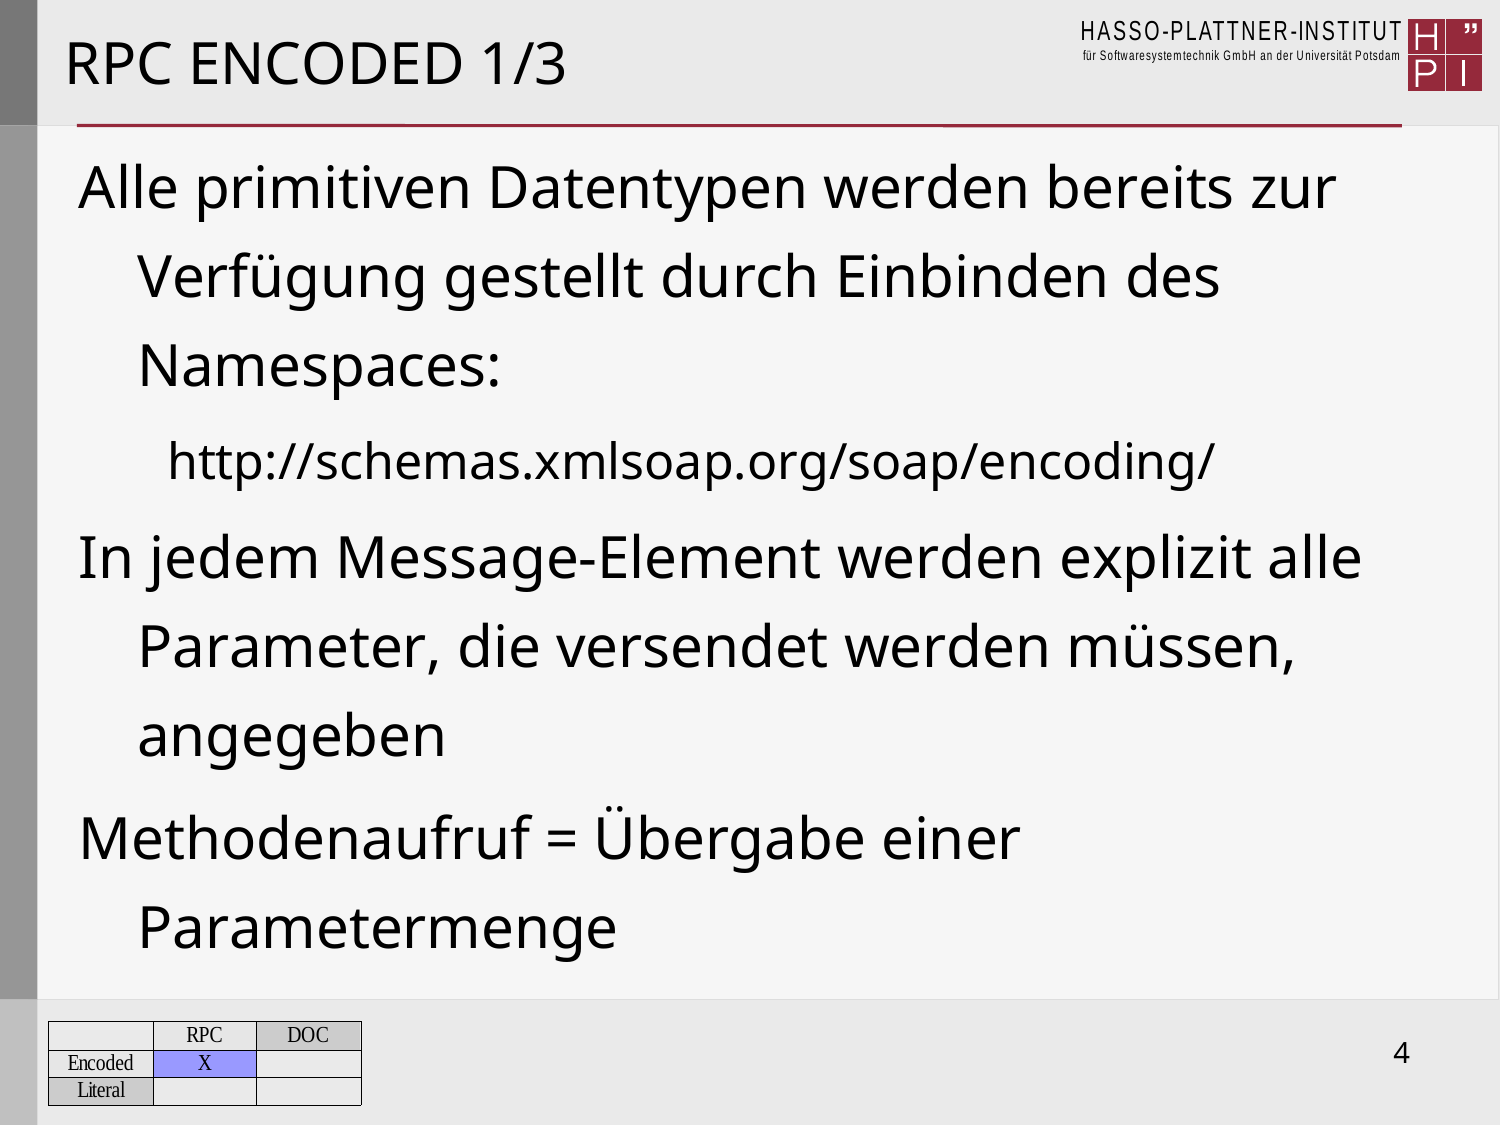

# RPC ENCODED 1/3
Alle primitiven Datentypen werden bereits zur Verfügung gestellt durch Einbinden des Namespaces:
http://schemas.xmlsoap.org/soap/encoding/
In jedem Message-Element werden explizit alle Parameter, die versendet werden müssen, angegeben
Methodenaufruf = Übergabe einer Parametermenge